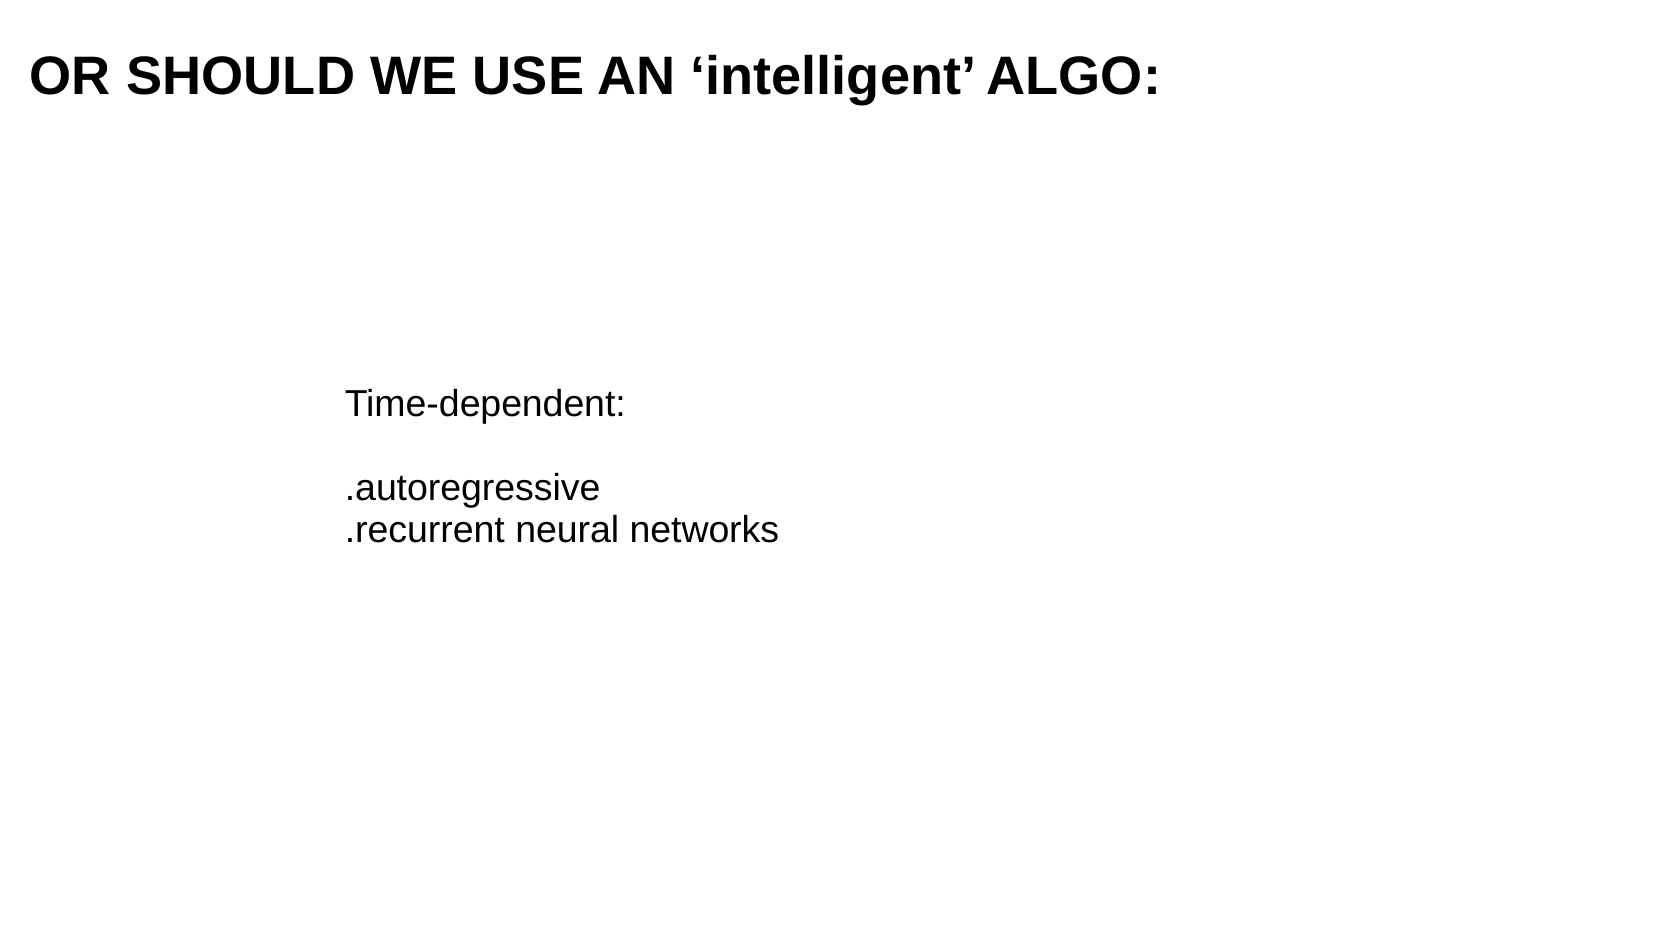

OR SHOULD WE USE AN ‘intelligent’ ALGO:
Time-dependent:
.autoregressive
.recurrent neural networks